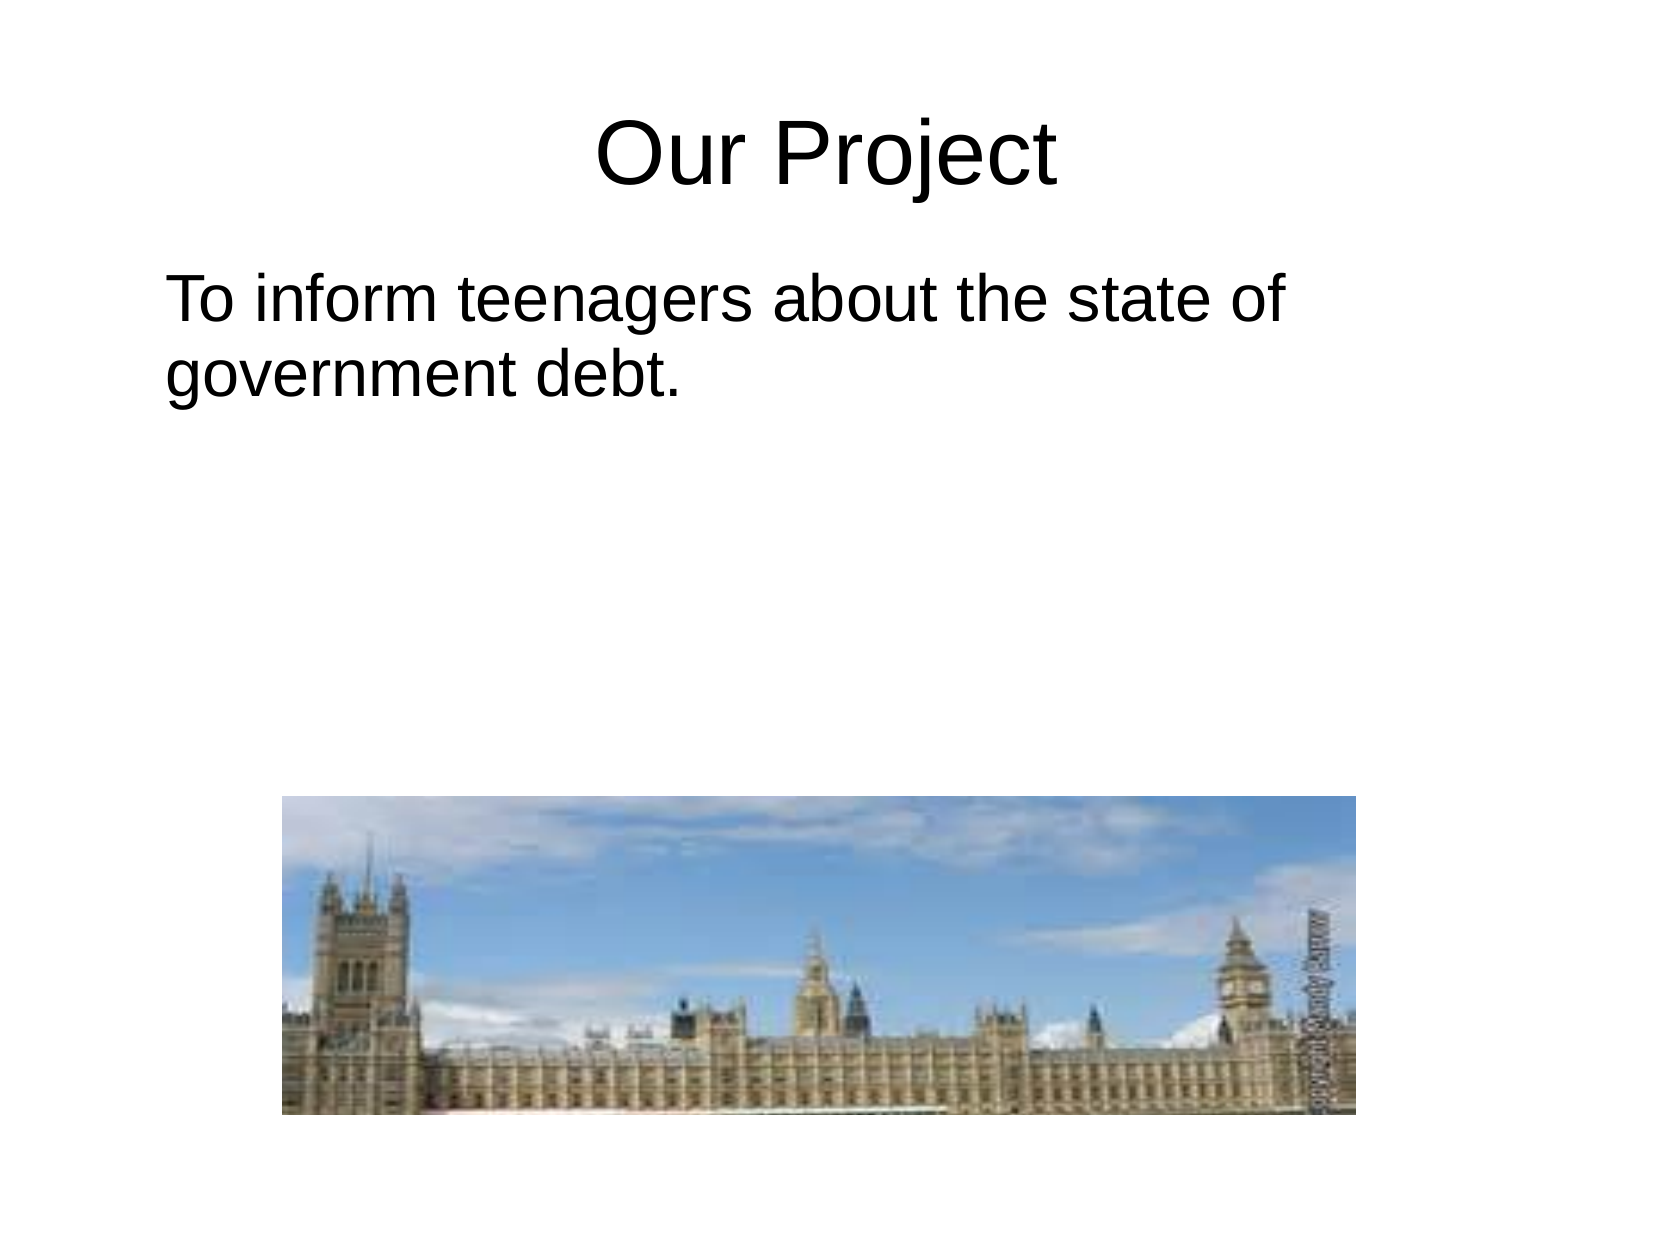

# Our Project
To inform teenagers about the state of government debt.